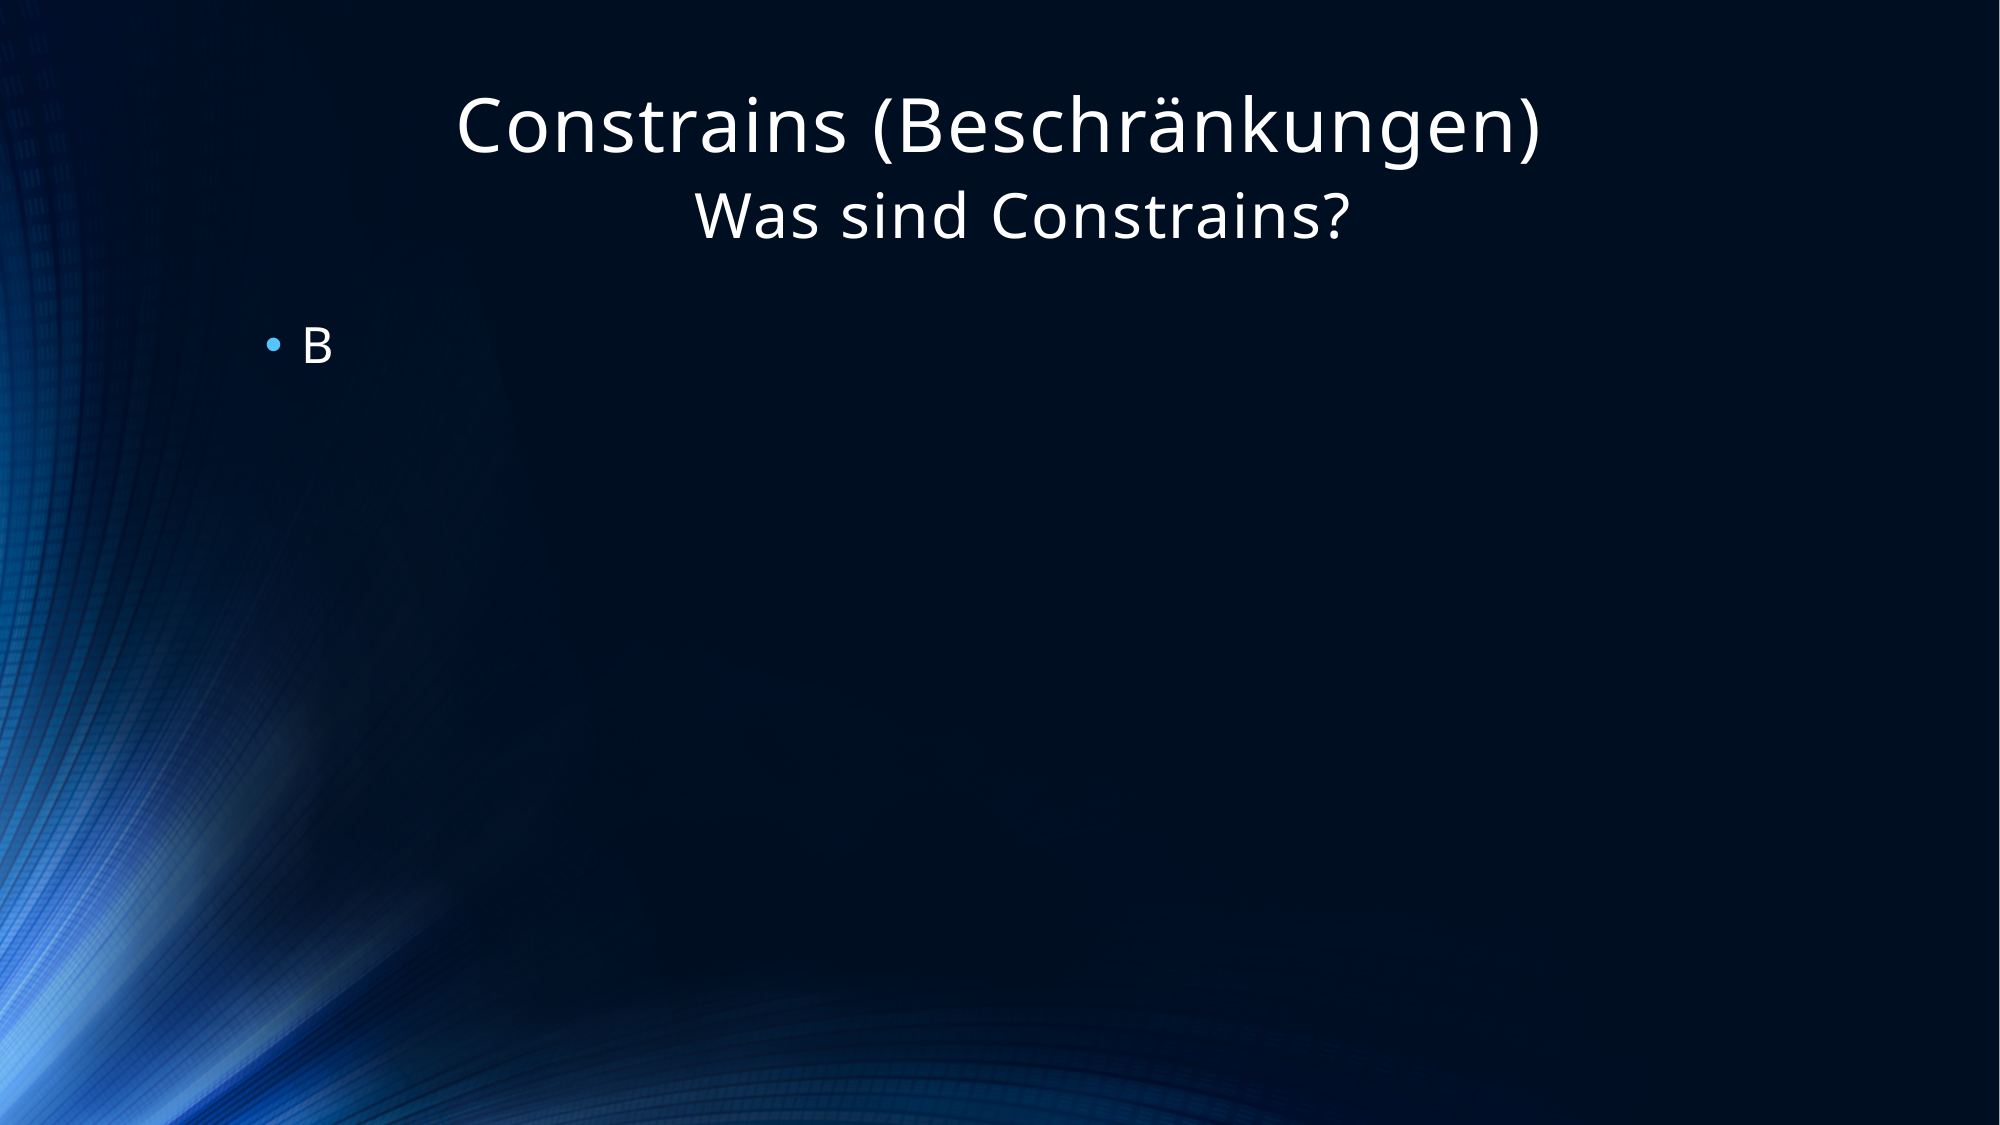

Constrains (Beschränkungen)
Was sind Constrains?
# B